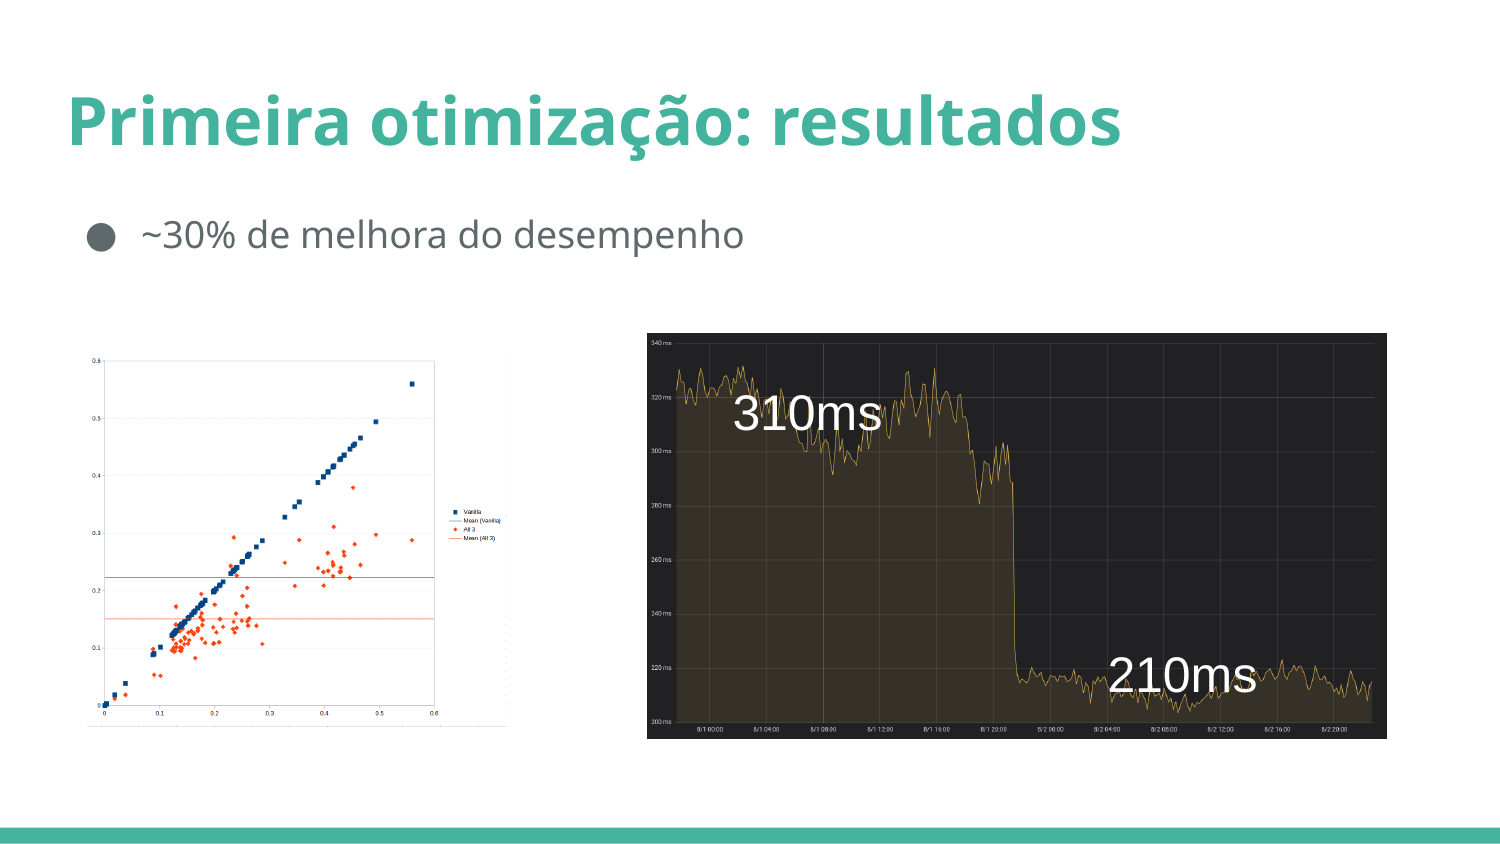

# Primeira otimização: resultados
~30% de melhora do desempenho
310ms
210ms